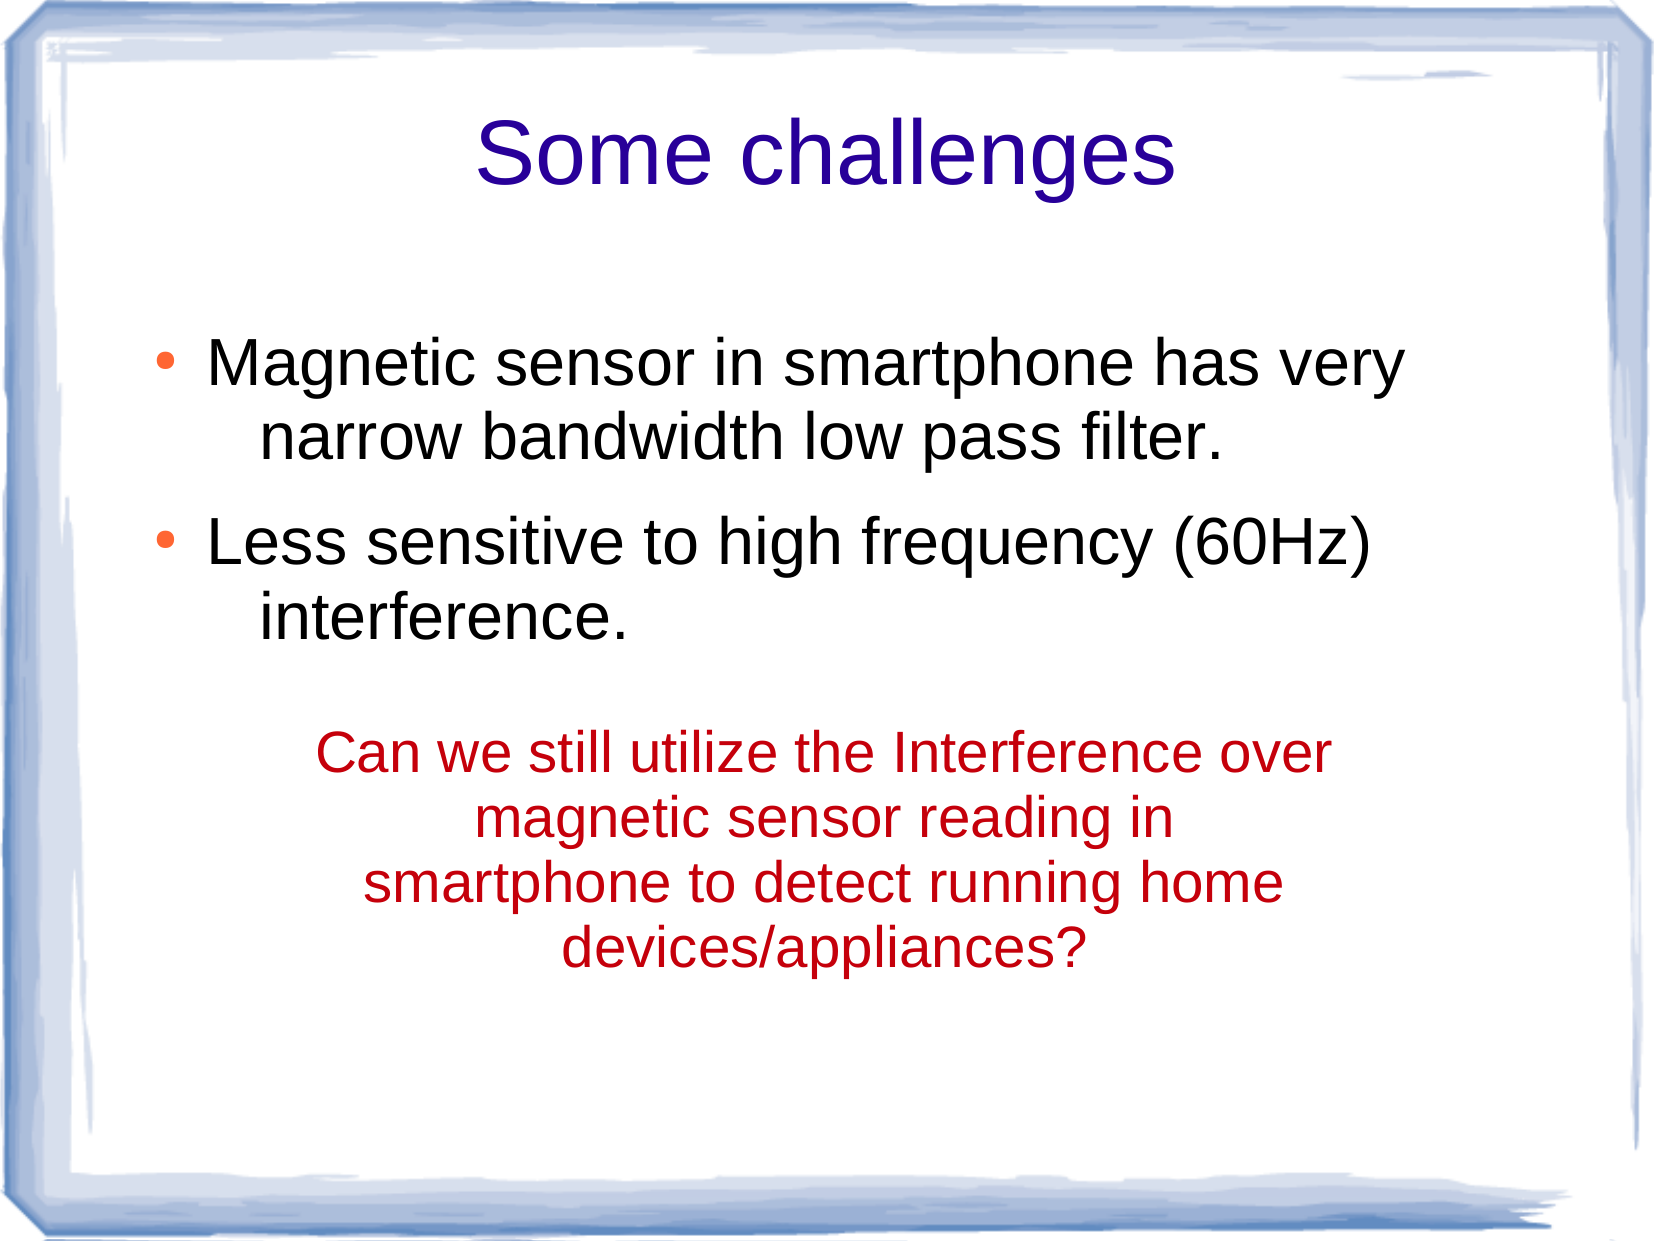

# Some challenges
Magnetic sensor in smartphone has very narrow bandwidth low pass filter.
Less sensitive to high frequency (60Hz) interference.
Can we still utilize the Interference over magnetic sensor reading in smartphone to detect running home devices/appliances?